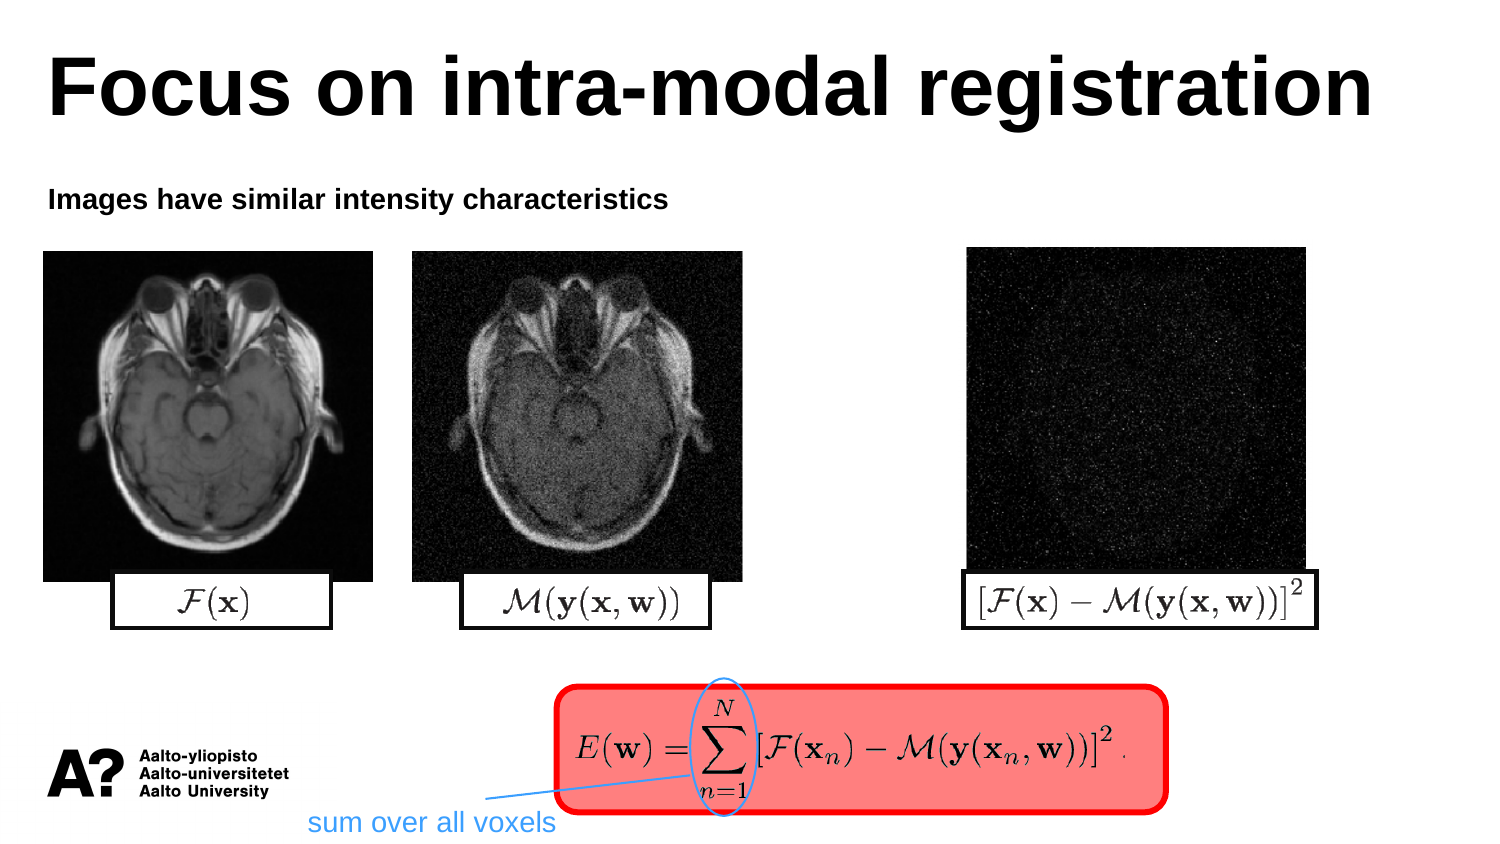

# Focus on intra-modal registration
Images have similar intensity characteristics
sum over all voxels